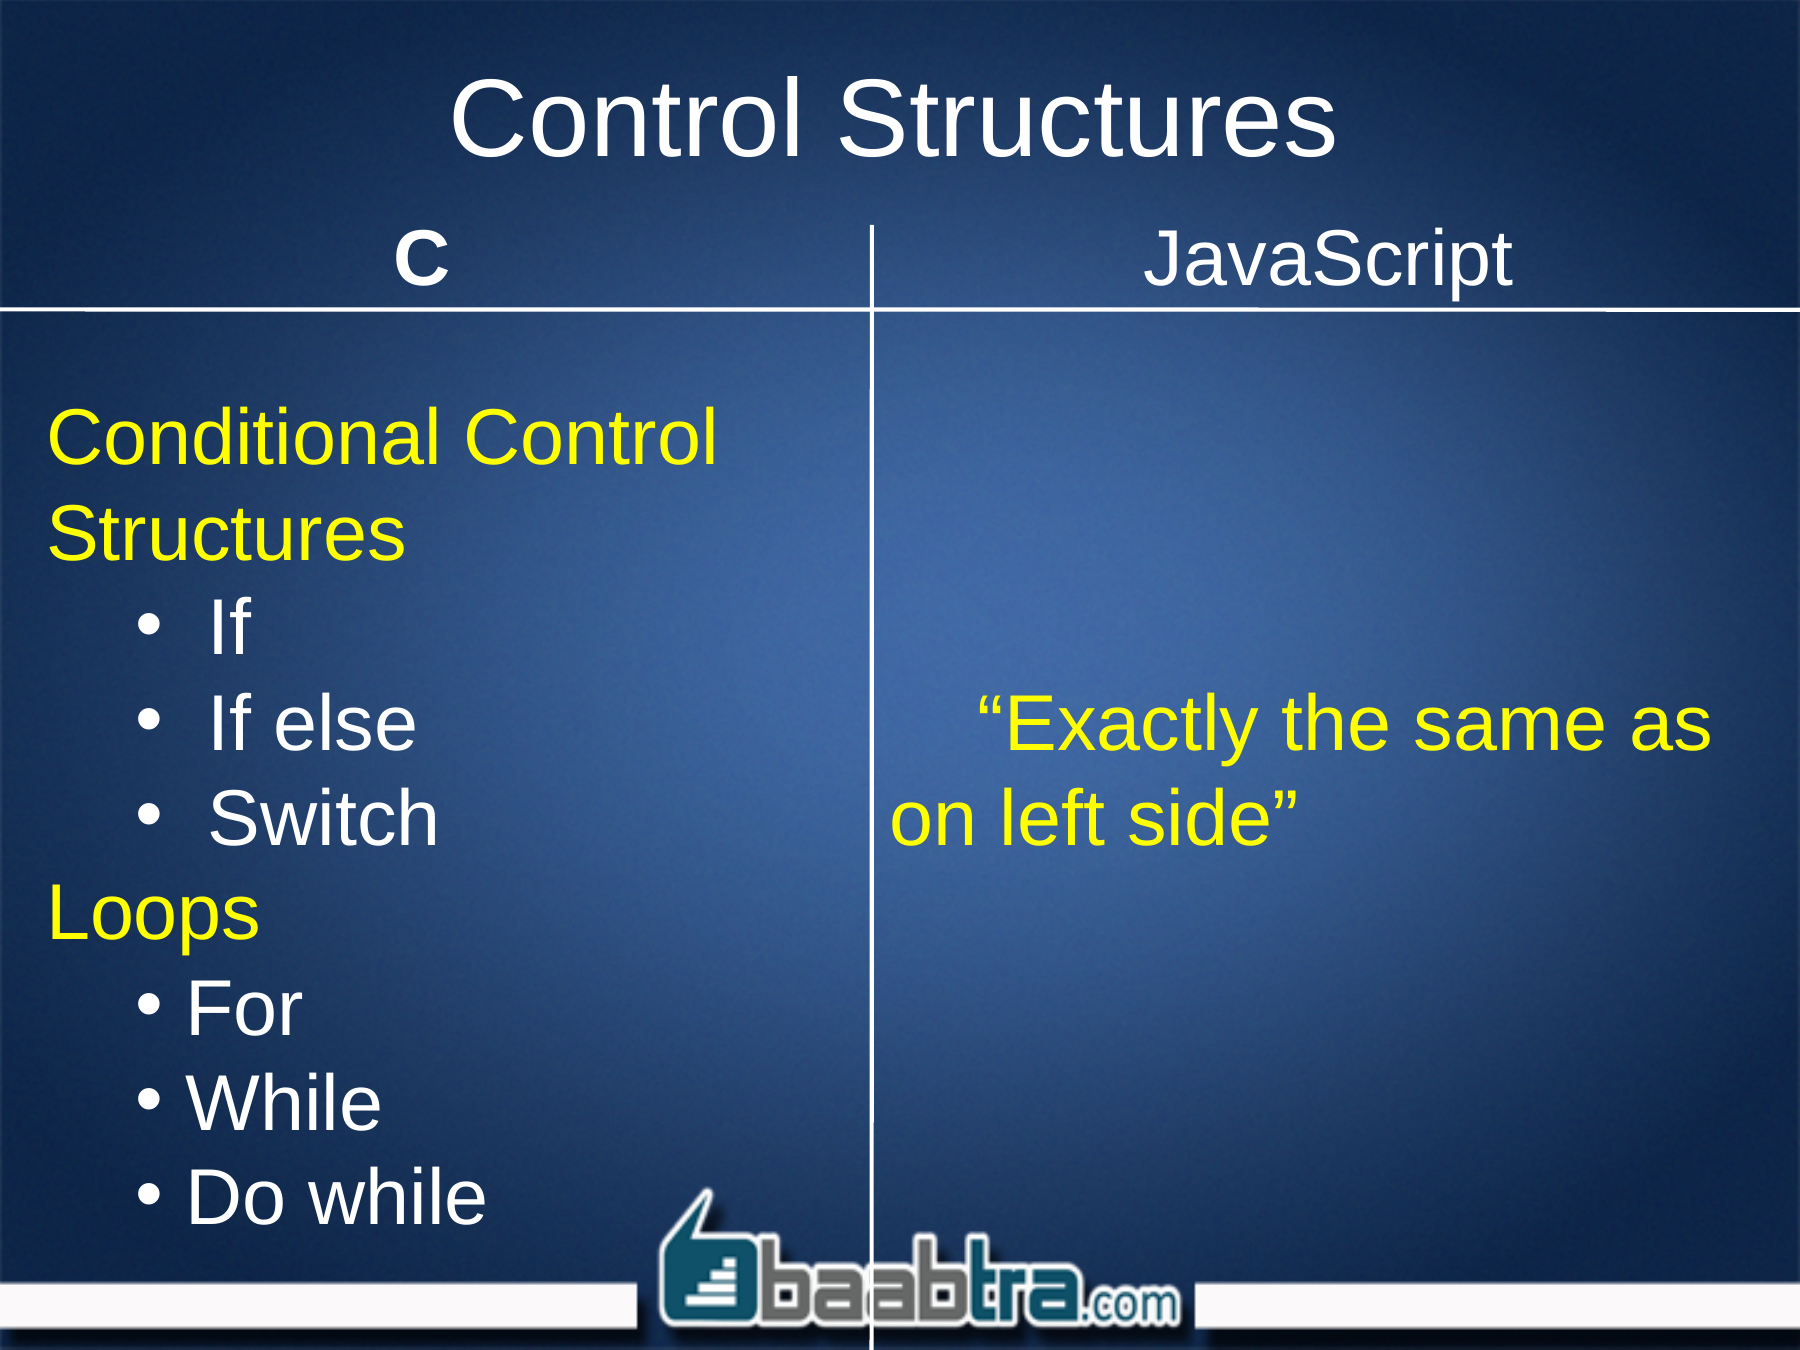

# Control Structures
C
Conditional Control Structures
 If
 If else
 Switch
Loops
 For
 While
 Do while
JavaScript
 “Exactly the same as on left side”